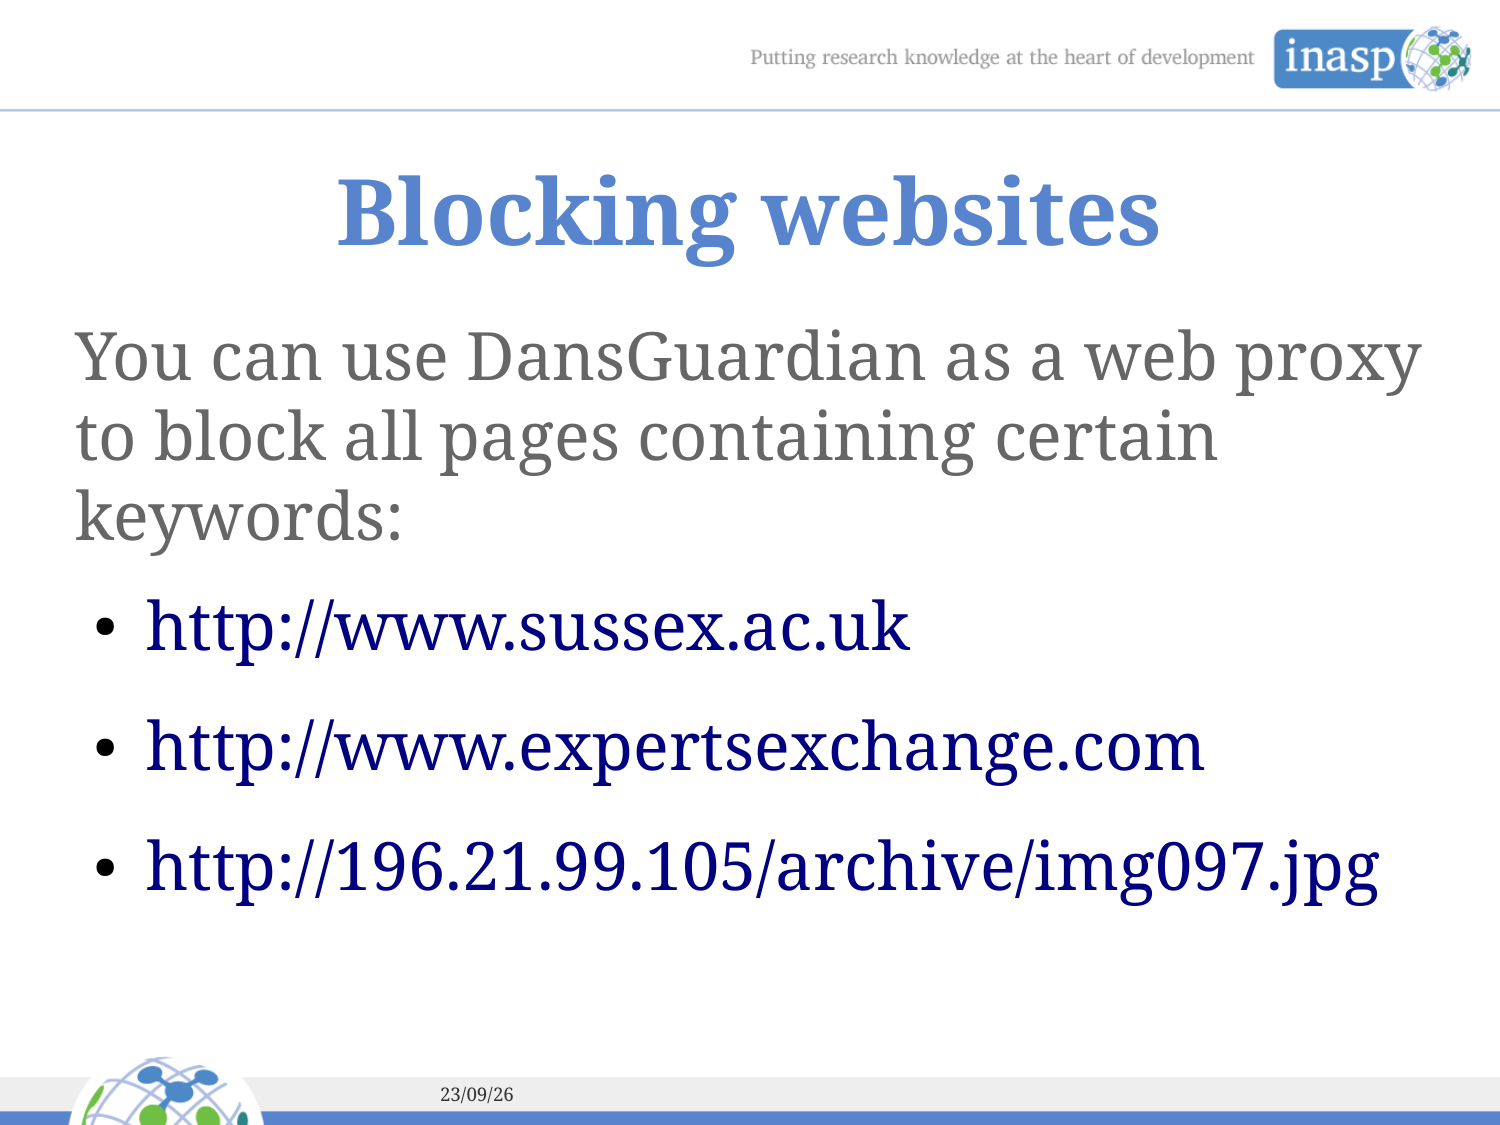

# Blocking websites
You can use DansGuardian as a web proxy to block all pages containing certain keywords:
http://www.sussex.ac.uk
http://www.expertsexchange.com
http://196.21.99.105/archive/img097.jpg